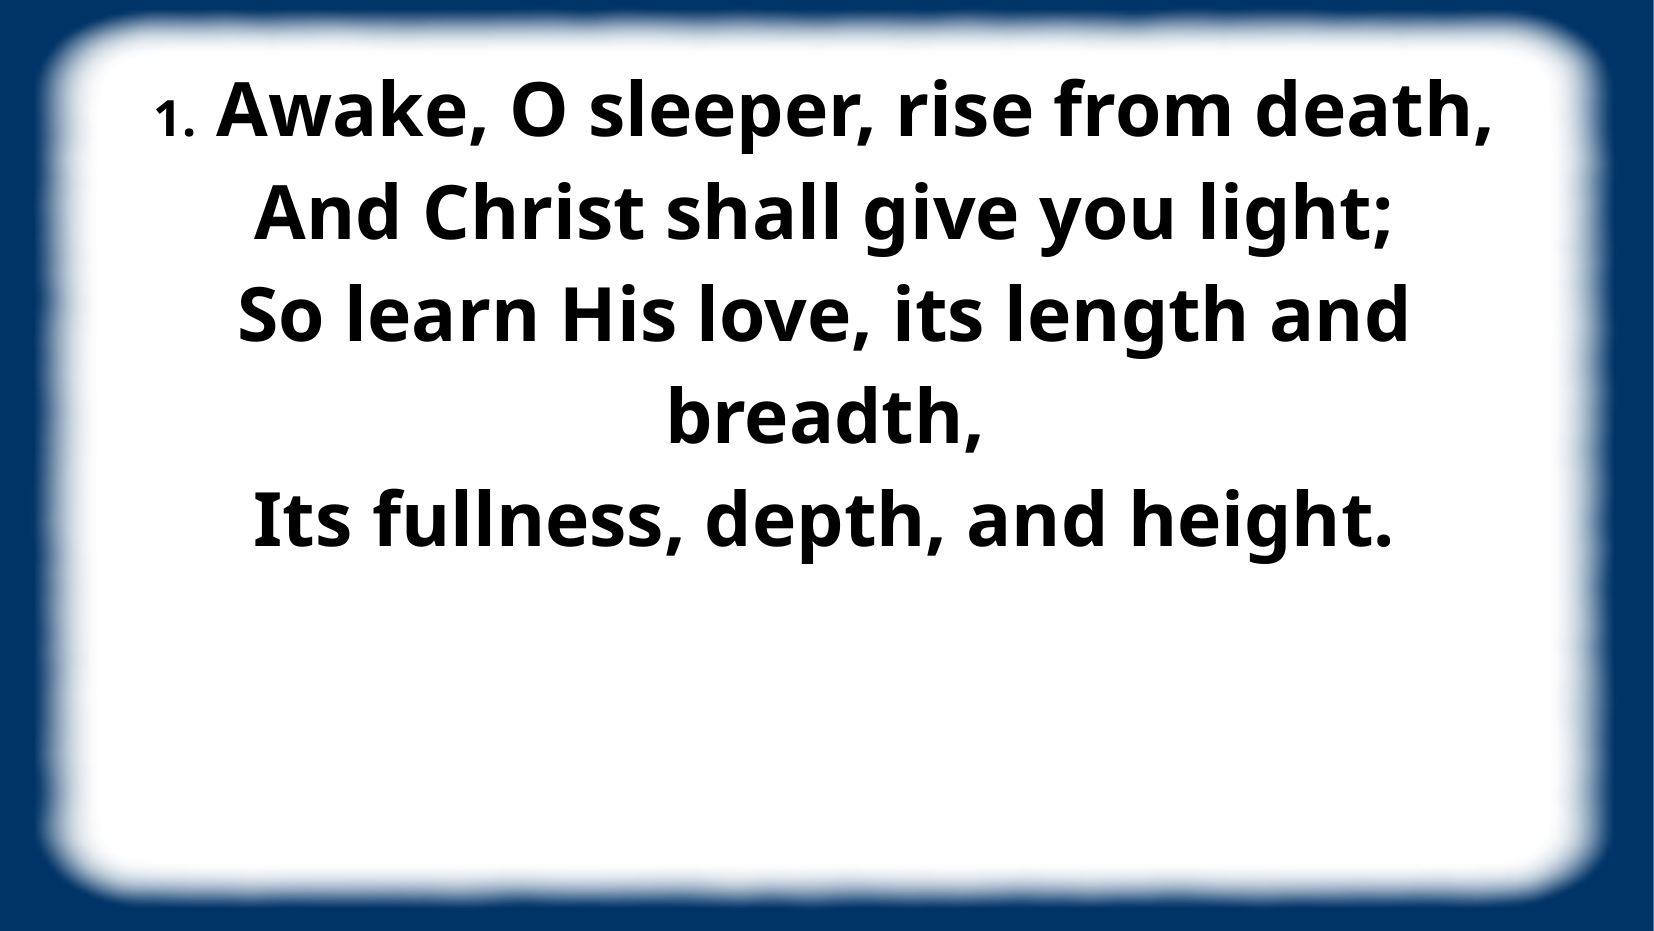

1. Awake, O sleeper, rise from death,
And Christ shall give you light;
So learn His love, its length and breadth,
Its fullness, depth, and height.